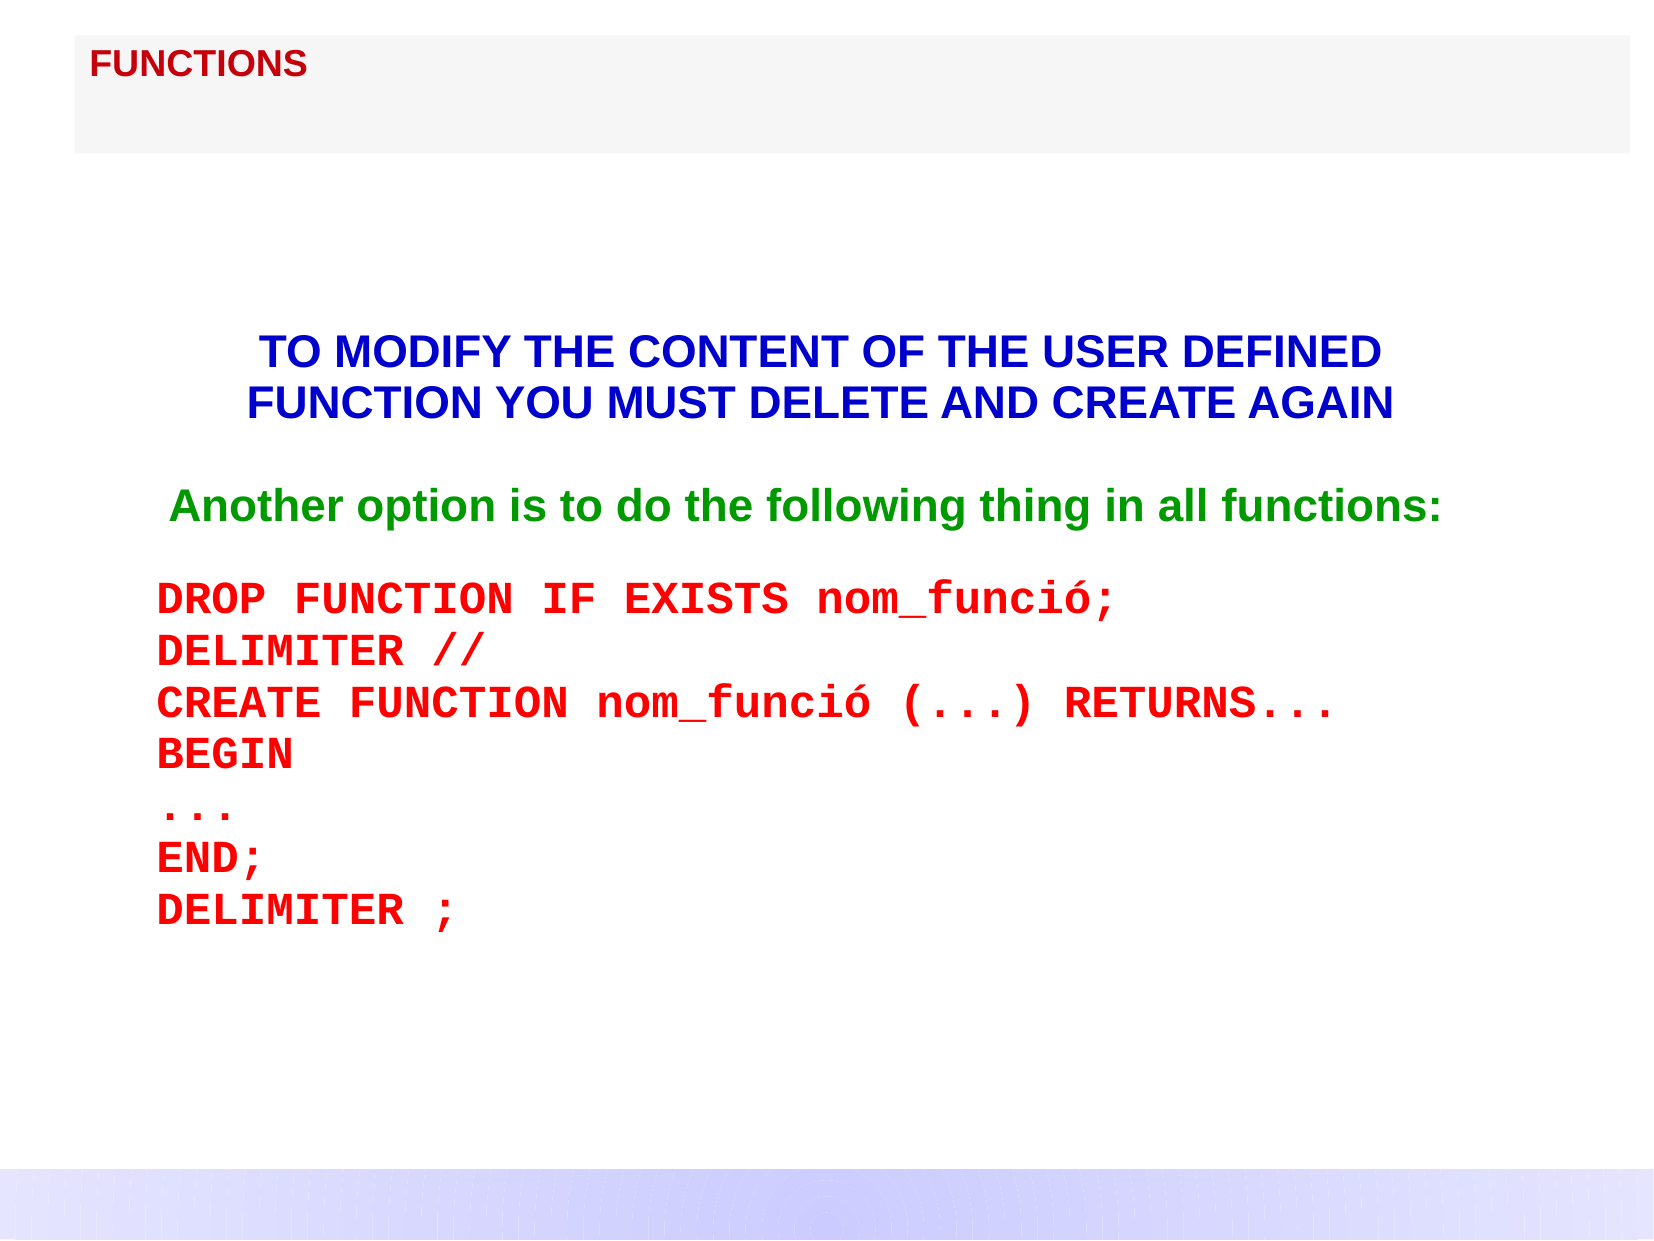

FUNCTIONS
TO MODIFY THE CONTENT OF THE USER DEFINED FUNCTION YOU MUST DELETE AND CREATE AGAIN
Another option is to do the following thing in all functions:
DROP FUNCTION IF EXISTS nom_funció;
DELIMITER //
CREATE FUNCTION nom_funció (...) RETURNS...
BEGIN
...
END;
DELIMITER ;